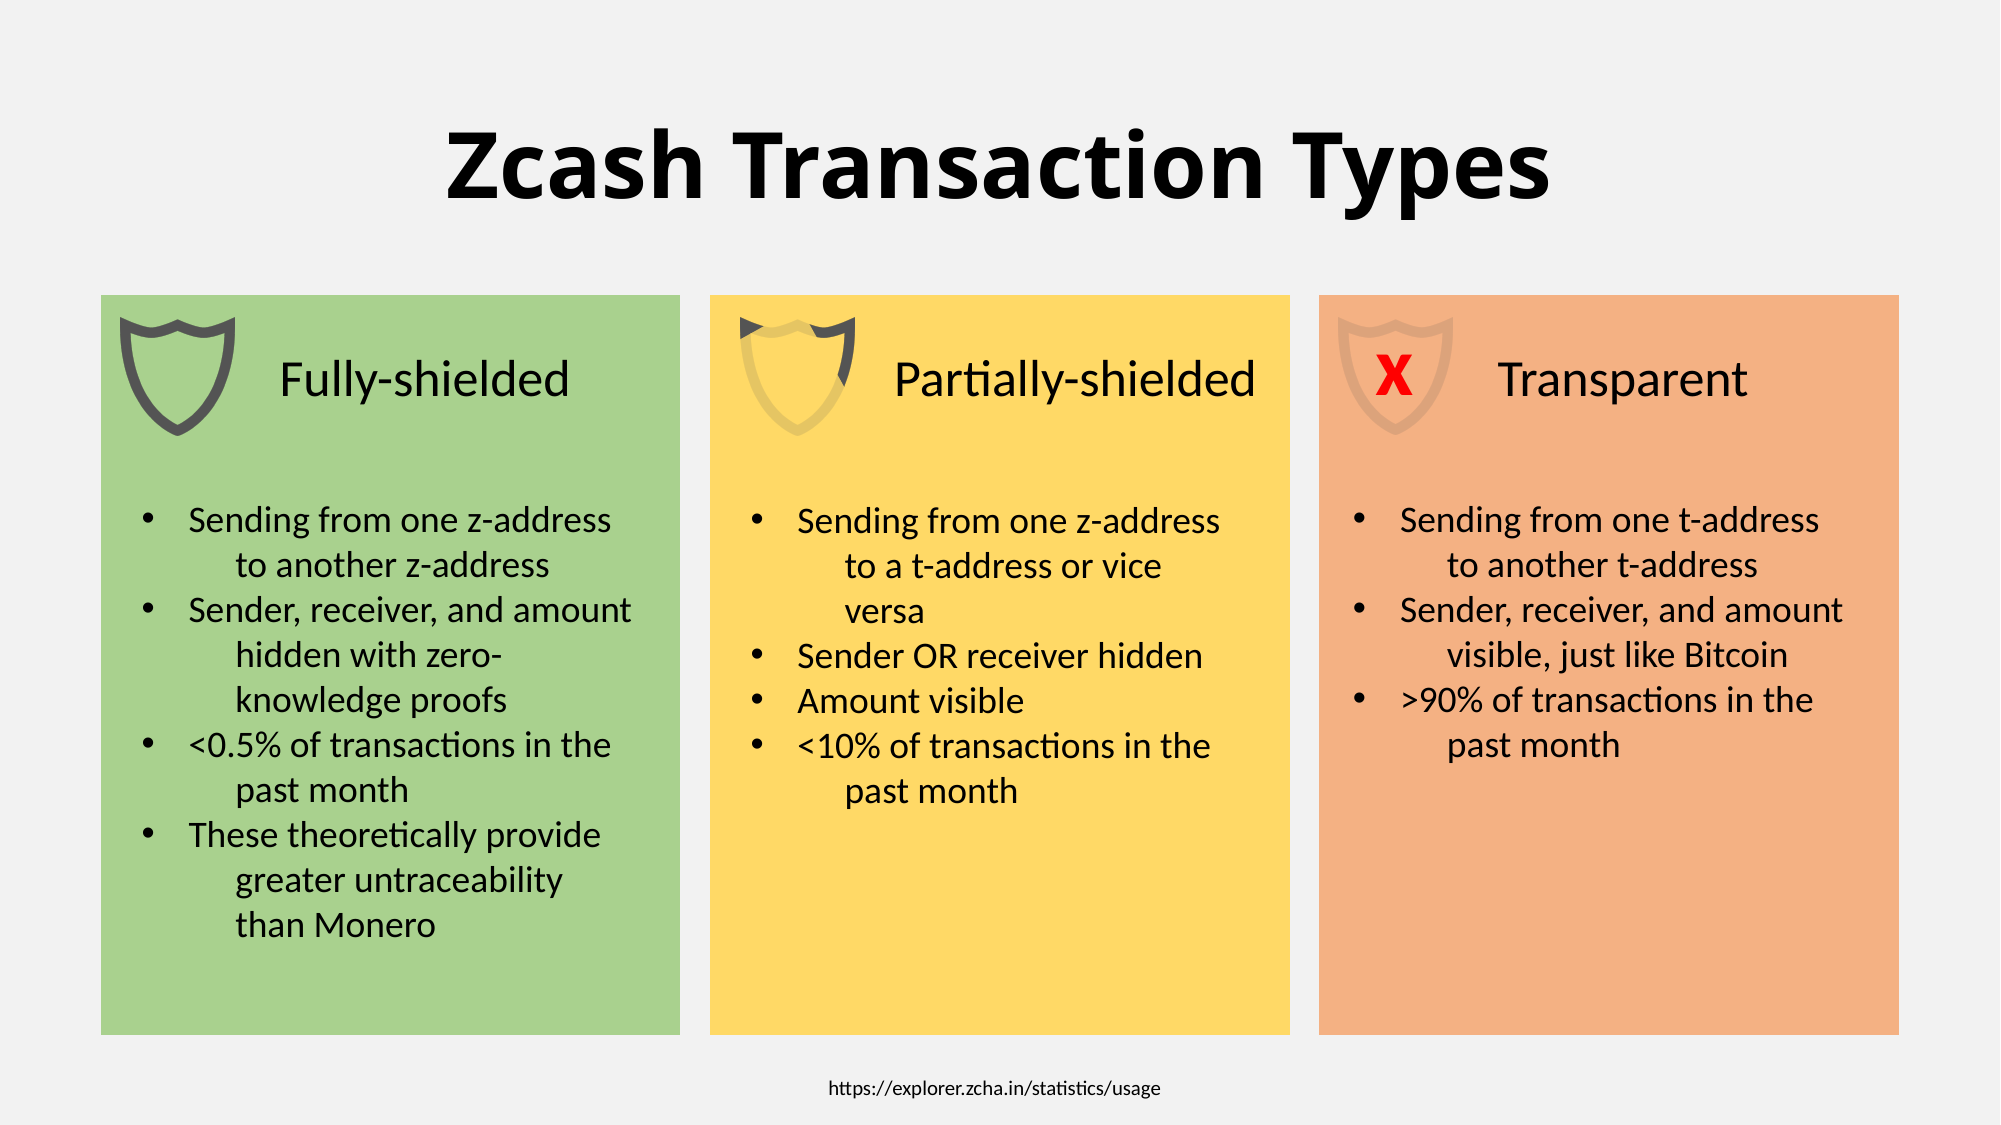

# Zcash Transaction Types
x
Transparent
Fully-shielded
Partially-shielded
Sending from one z-address to another z-address
Sender, receiver, and amount hidden with zero-knowledge proofs
<0.5% of transactions in the past month
These theoretically provide greater untraceability than Monero
Sending from one t-address to another t-address
Sender, receiver, and amount visible, just like Bitcoin
>90% of transactions in the past month
Sending from one z-address to a t-address or vice versa
Sender OR receiver hidden
Amount visible
<10% of transactions in the past month
https://explorer.zcha.in/statistics/usage